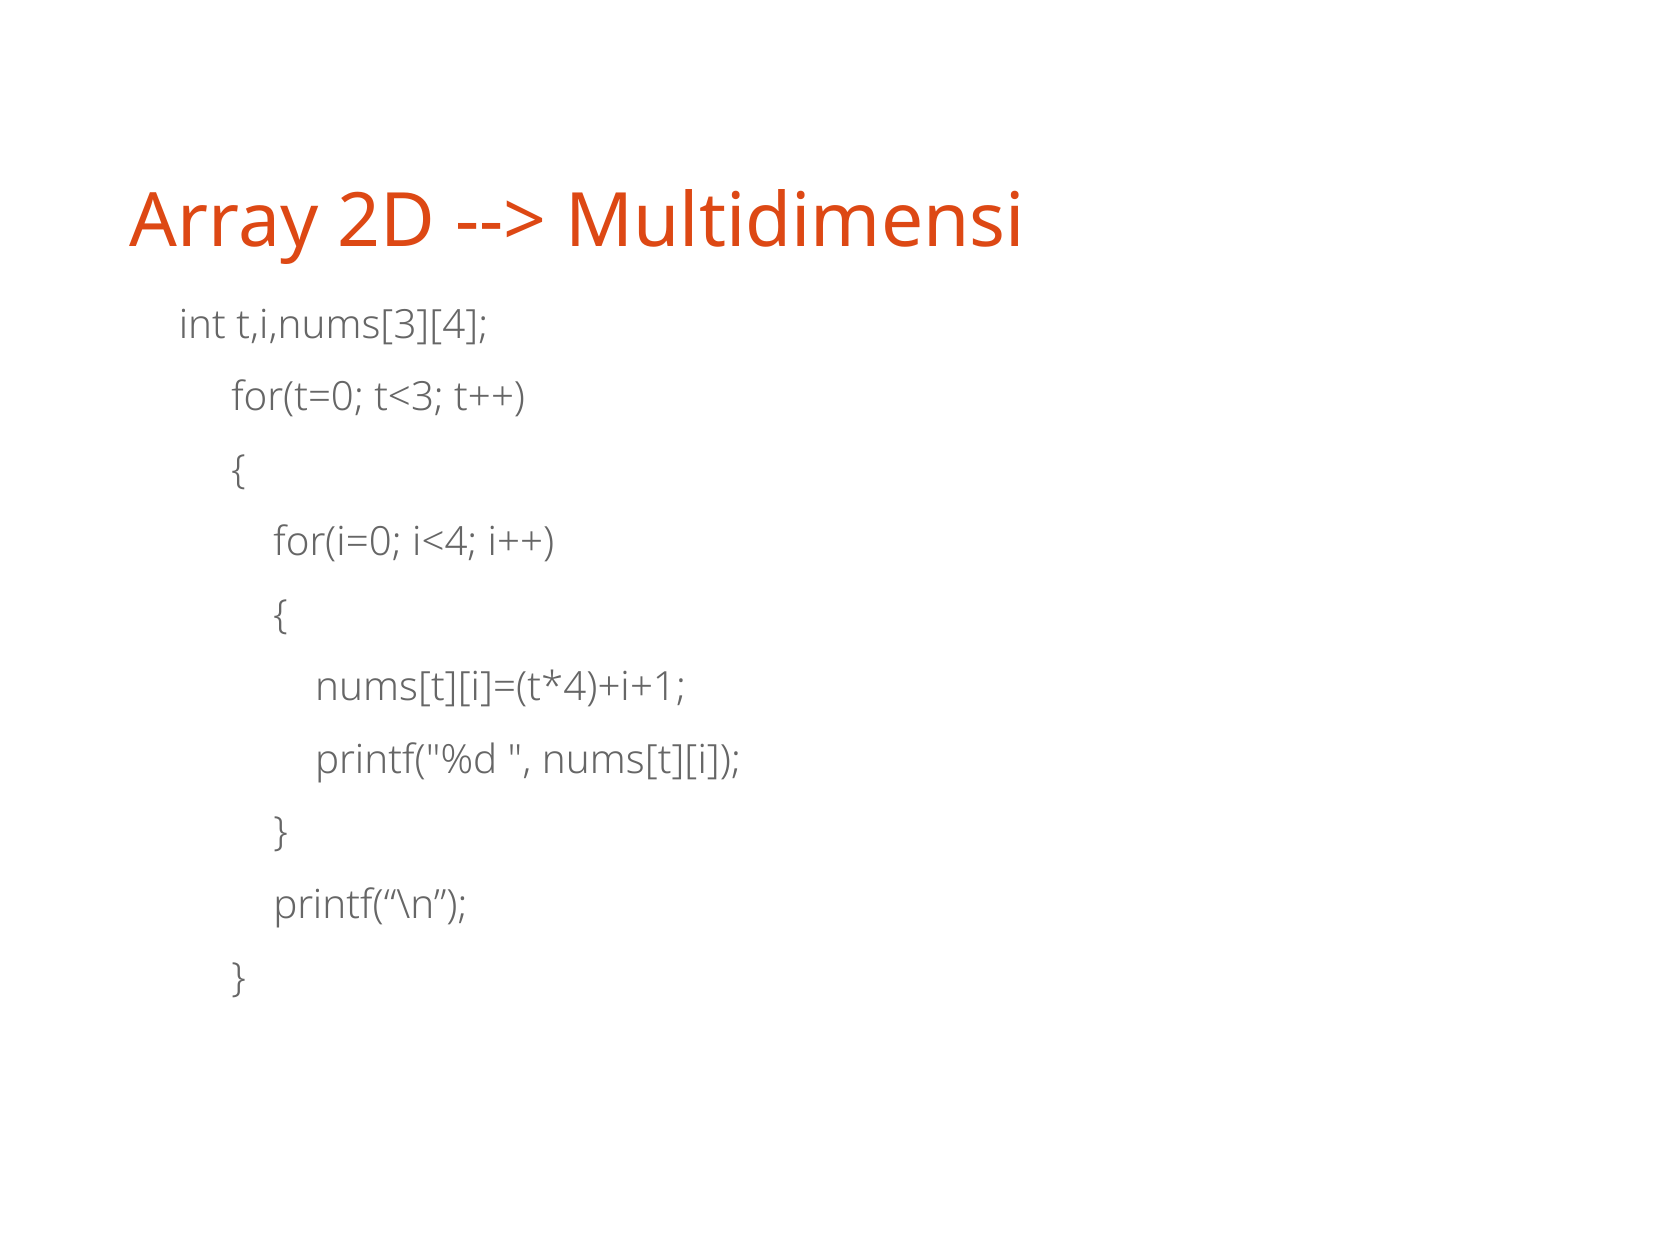

# Array 2D --> Multidimensi
int t,i,nums[3][4];
 for(t=0; t<3; t++)
 {
 for(i=0; i<4; i++)
 {
 nums[t][i]=(t*4)+i+1;
 printf("%d ", nums[t][i]);
 }
 printf(“\n”);
 }